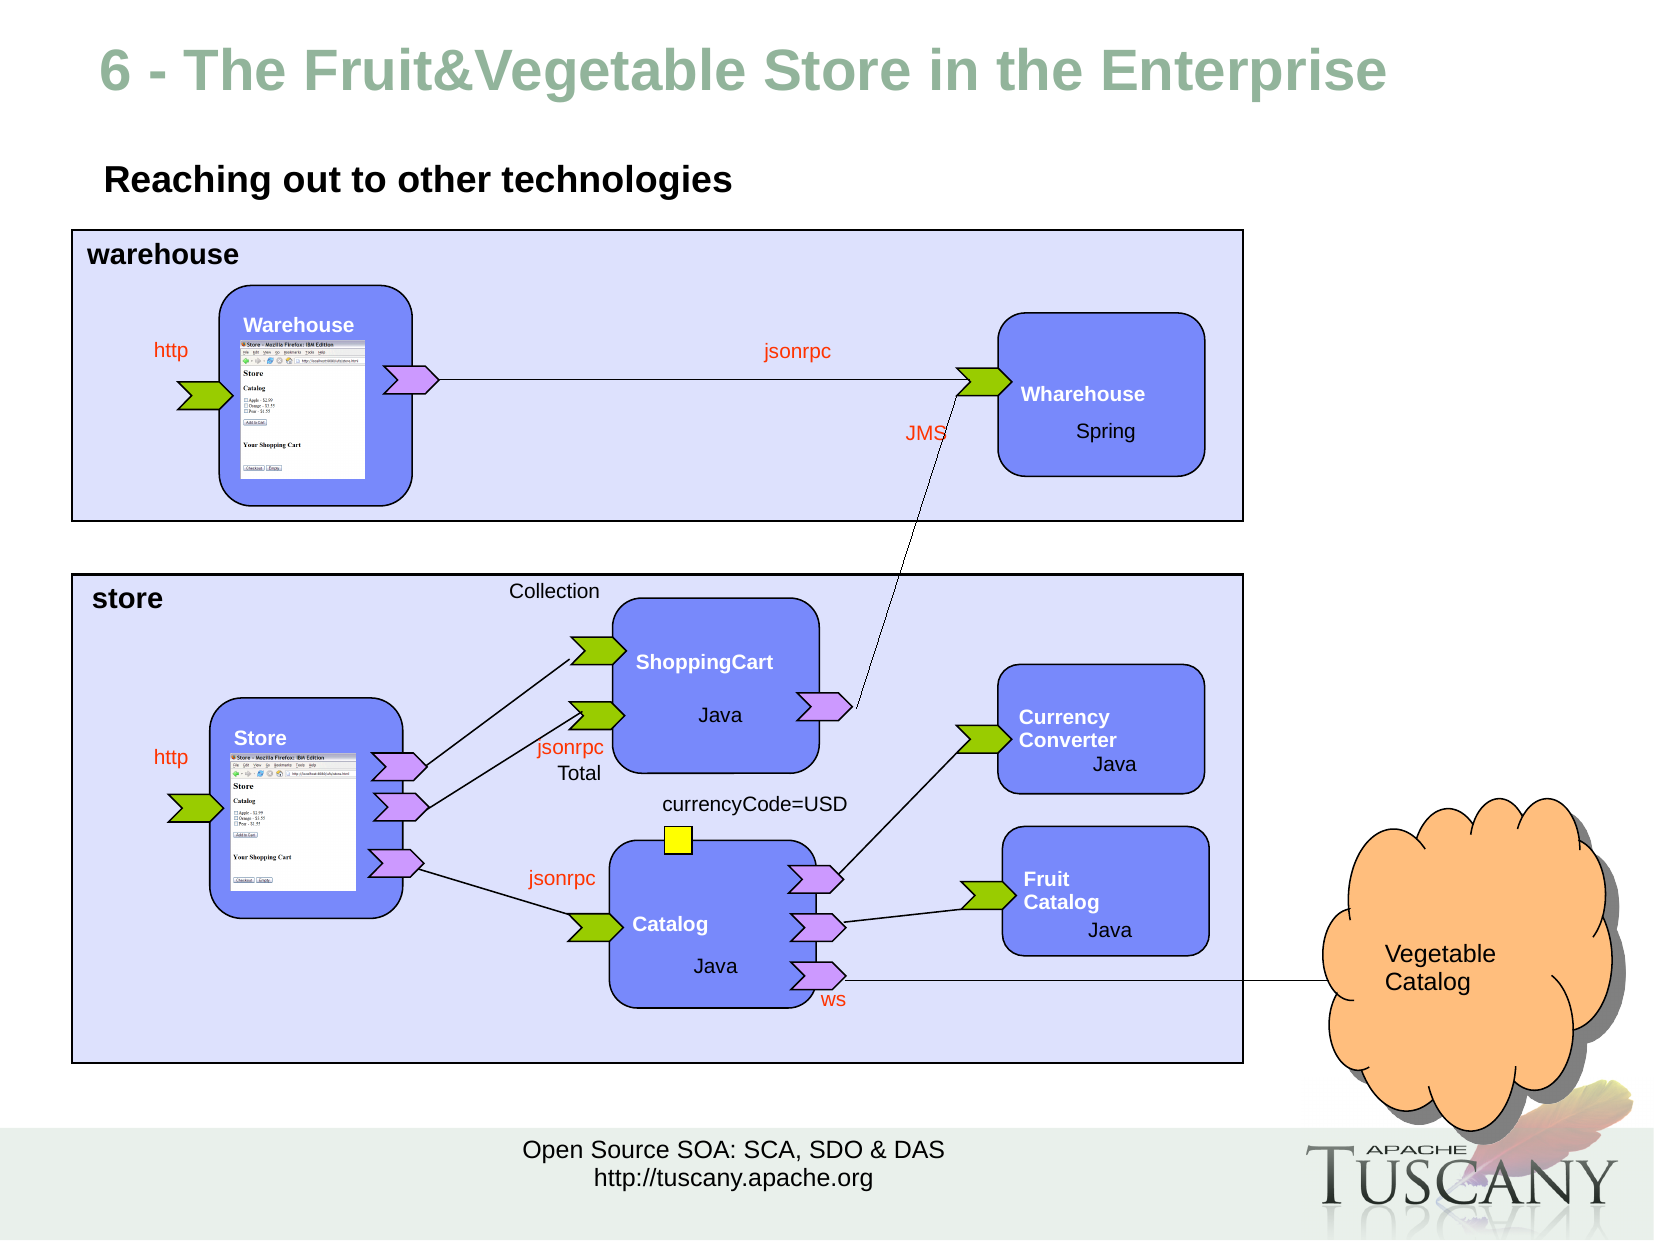

# 6 - The Fruit&Vegetable Store in the Enterprise
Reaching out to other technologies
warehouse
Warehouse
Wharehouse
http
jsonrpc
Spring
JMS
Collection
store
ShoppingCart
Currency
Converter
Java
Store
jsonrpc
http
Java
Total
currencyCode=USD
Fruit
Catalog
Catalog
jsonrpc
Java
Vegetable
Catalog
Java
ws